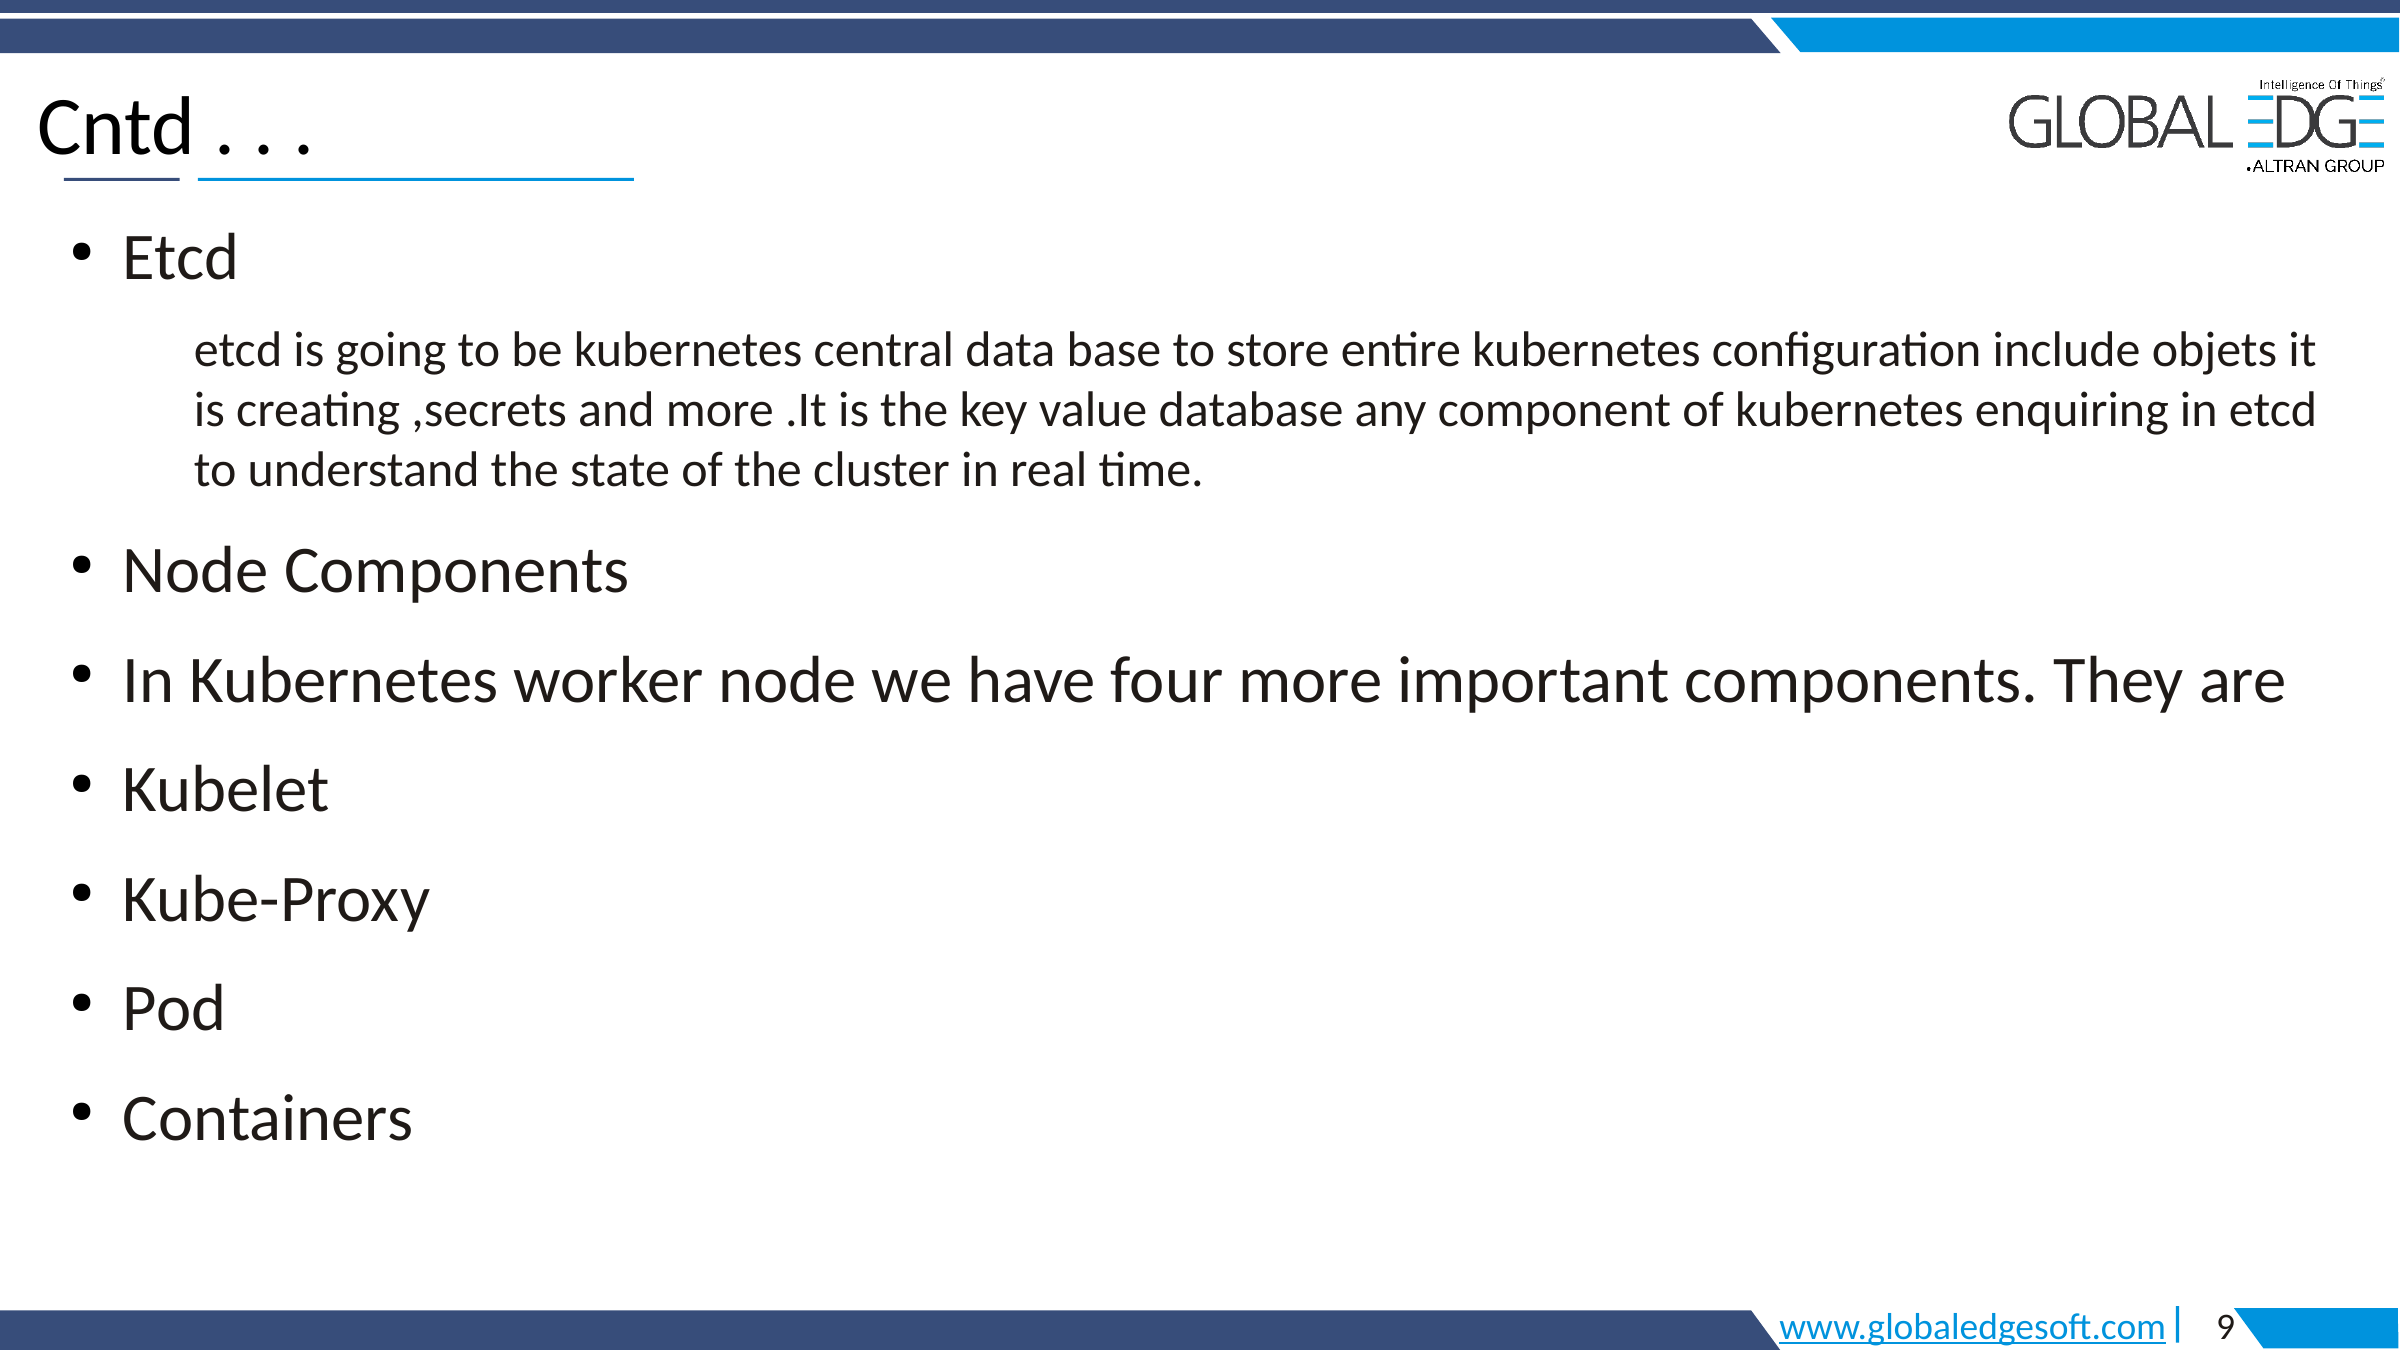

# Cntd . . .
Etcd
etcd is going to be kubernetes central data base to store entire kubernetes configuration include objets it is creating ,secrets and more .It is the key value database any component of kubernetes enquiring in etcd to understand the state of the cluster in real time.
Node Components
In Kubernetes worker node we have four more important components. They are
Kubelet
Kube-Proxy
Pod
Containers